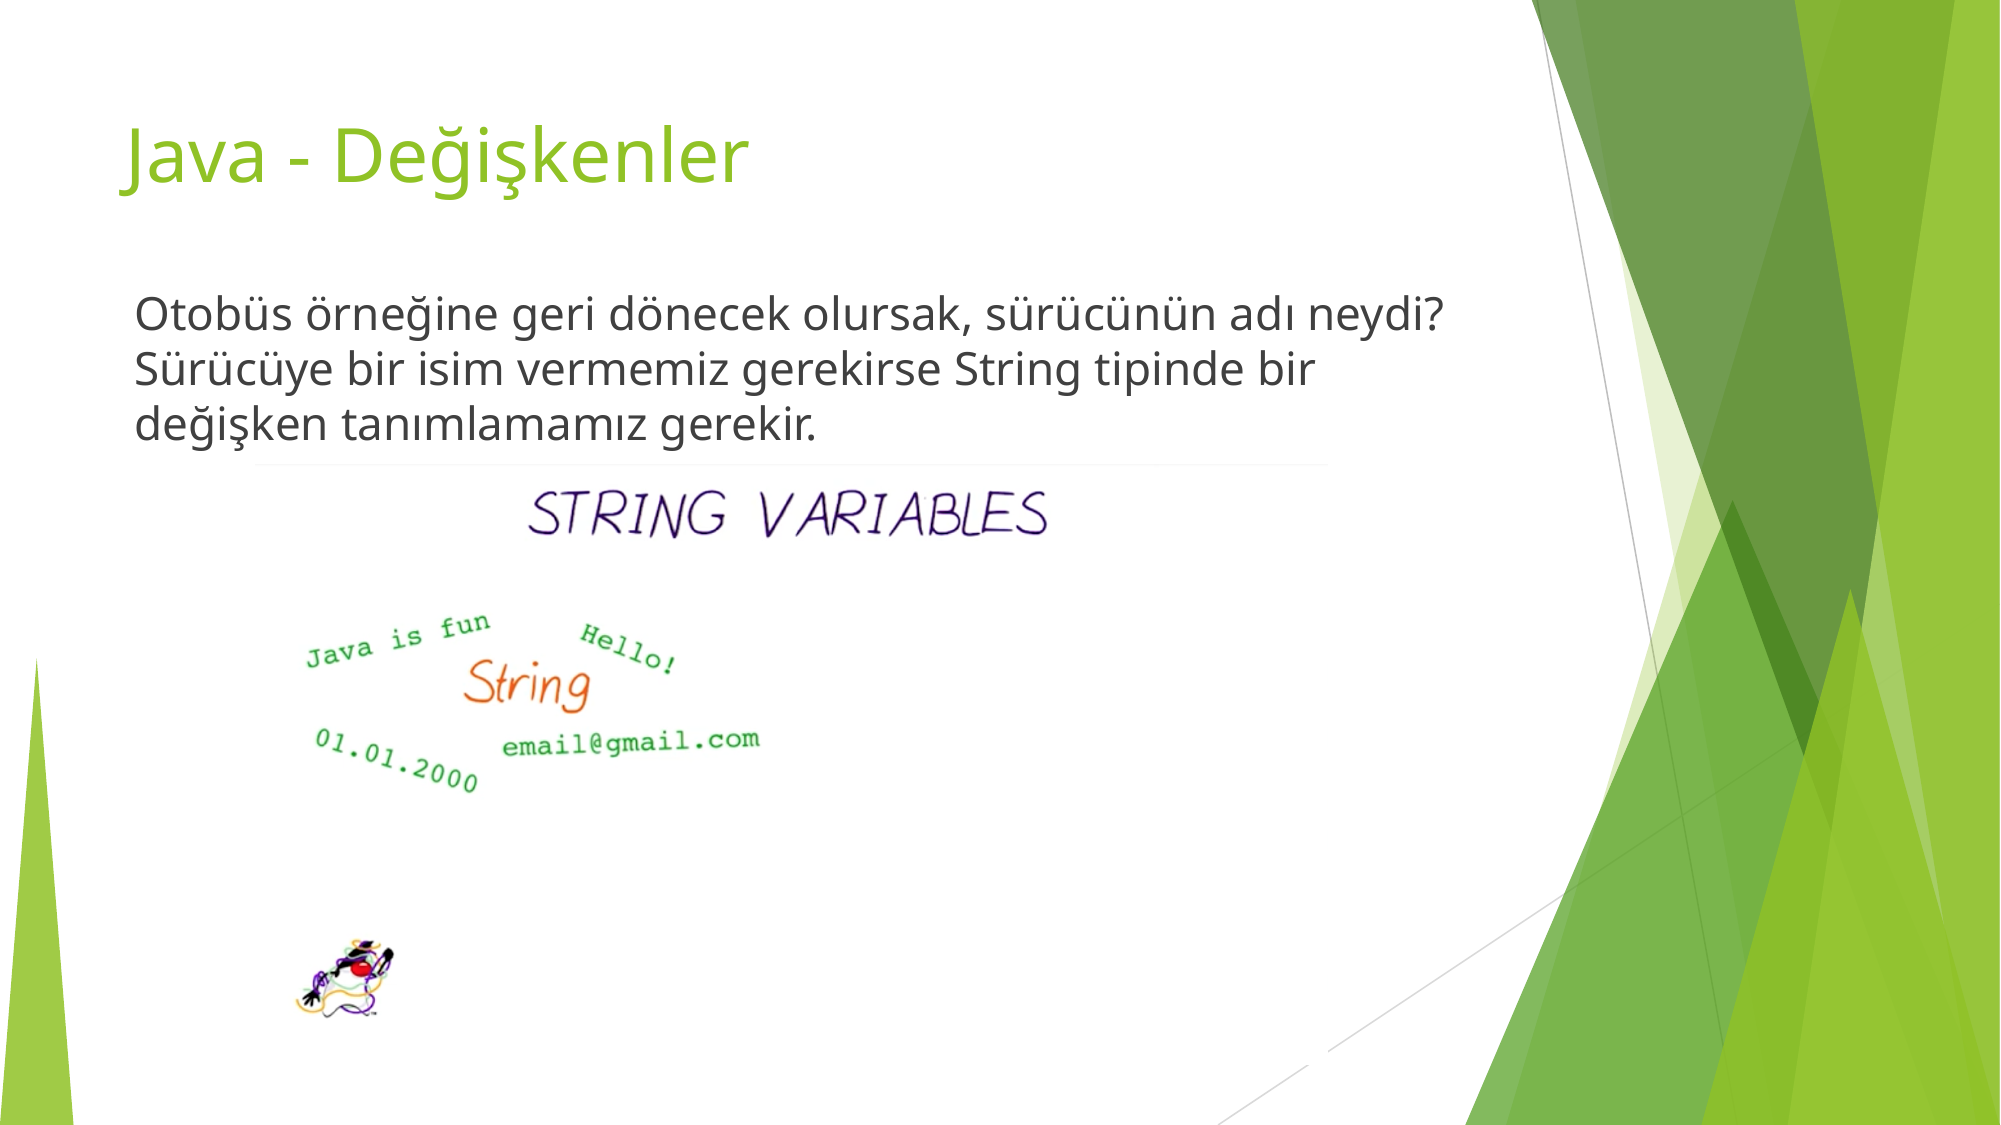

# Java - Değişkenler
Otobüs örneğine geri dönecek olursak, sürücünün adı neydi? Sürücüye bir isim vermemiz gerekirse String tipinde bir değişken tanımlamamız gerekir.